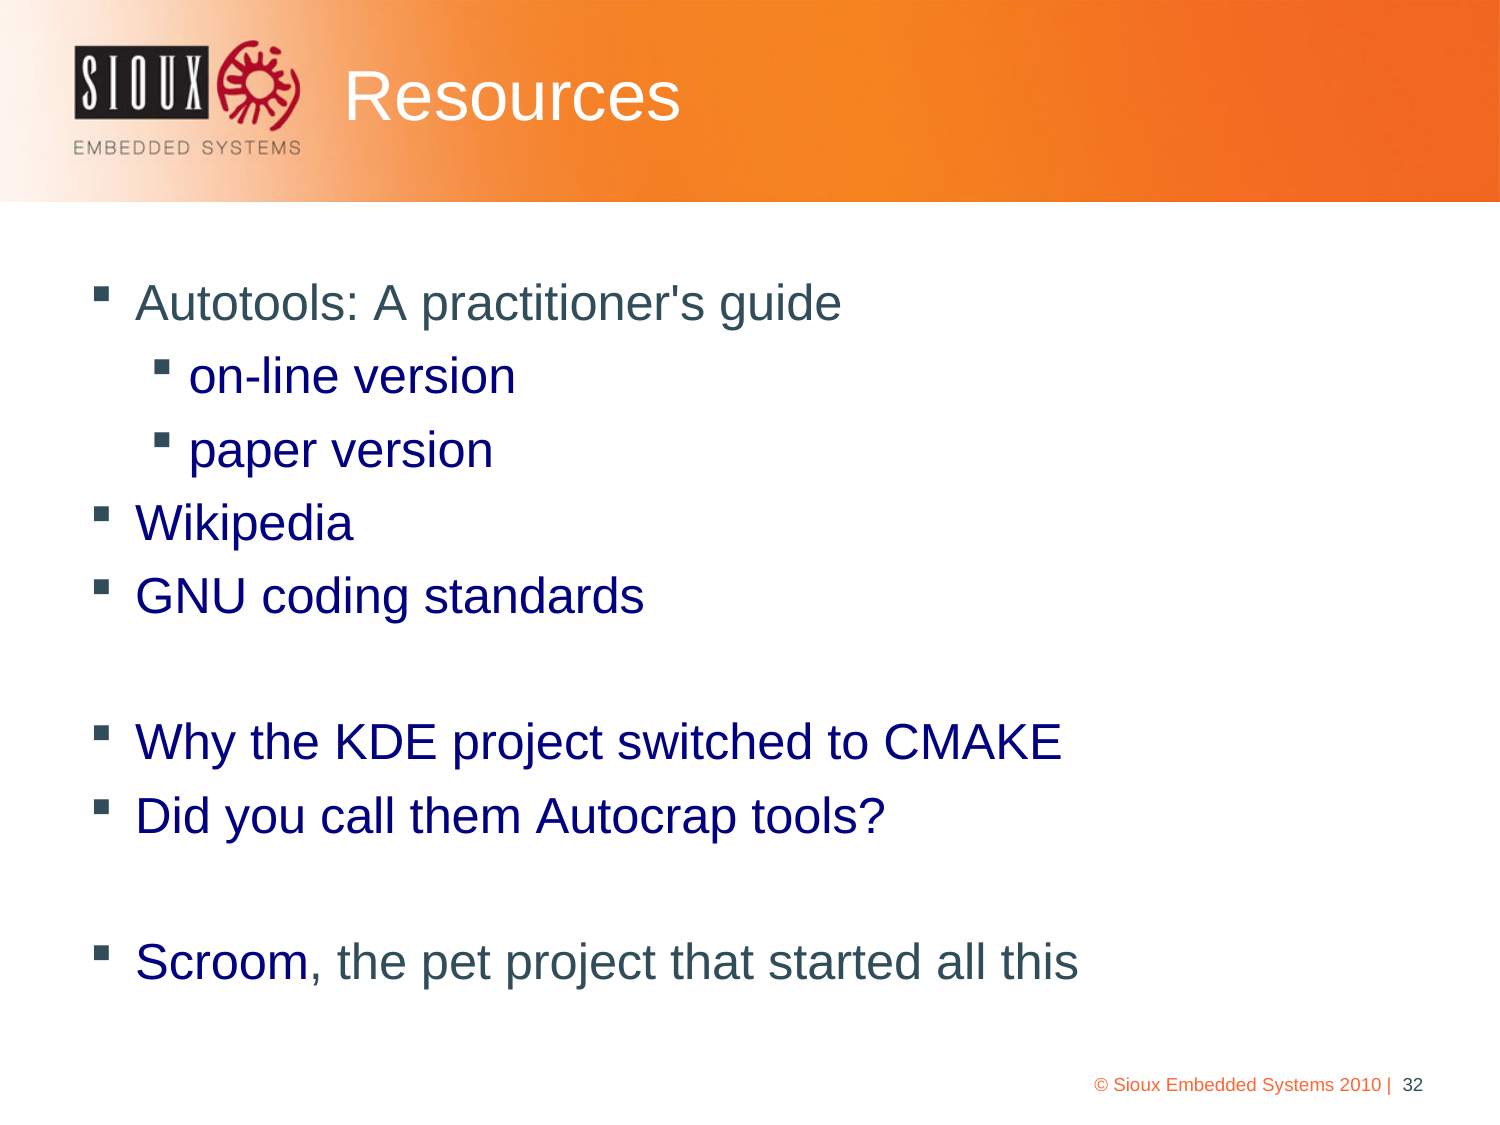

# Resources
Autotools: A practitioner's guide
on-line version
paper version
Wikipedia
GNU coding standards
Why the KDE project switched to CMAKE
Did you call them Autocrap tools?
Scroom, the pet project that started all this
32
© Sioux Embedded Systems 2010